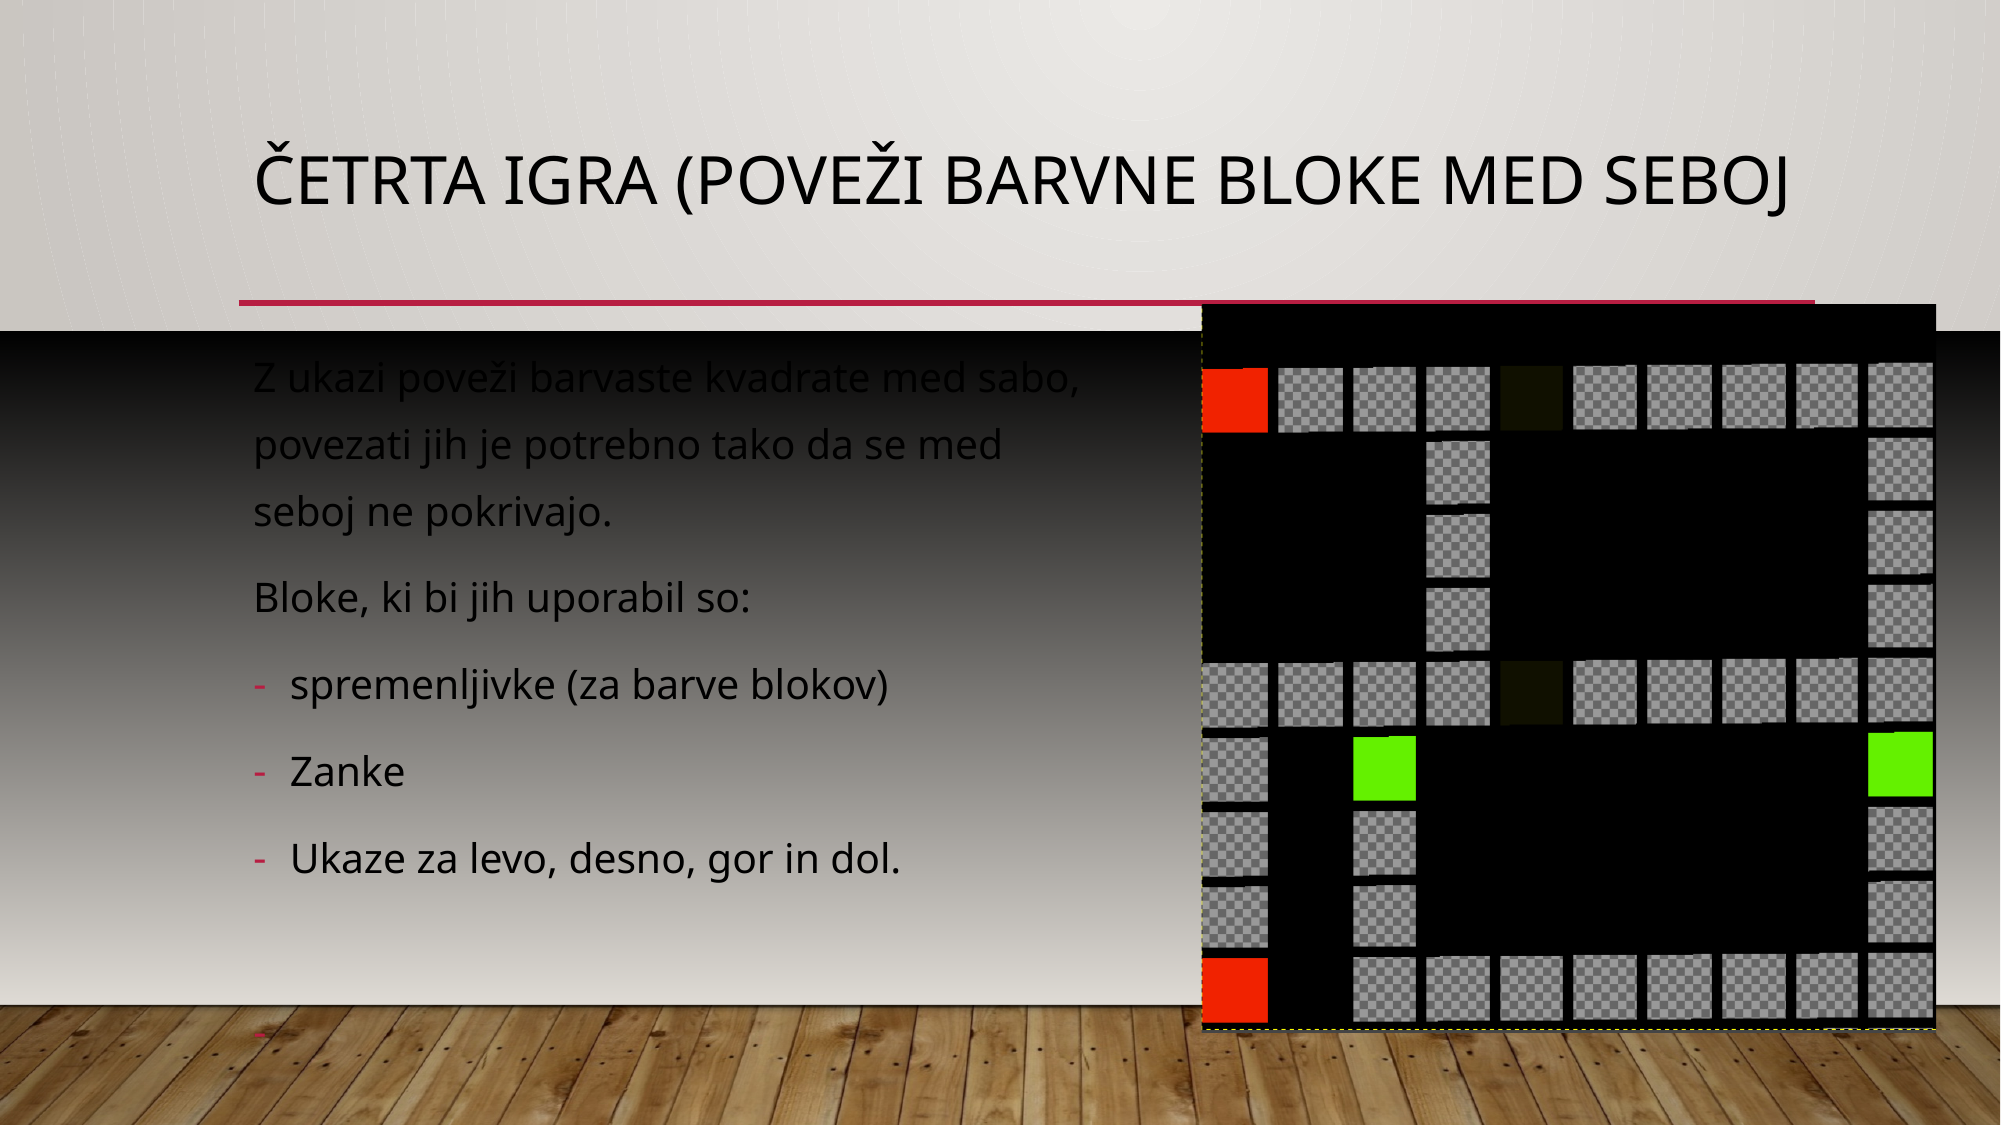

# Četrta Igra (Poveži barvne bloke med seboj
Z ukazi poveži barvaste kvadrate med sabo, povezati jih je potrebno tako da se med seboj ne pokrivajo.
Bloke, ki bi jih uporabil so:
spremenljivke (za barve blokov)
Zanke
Ukaze za levo, desno, gor in dol.